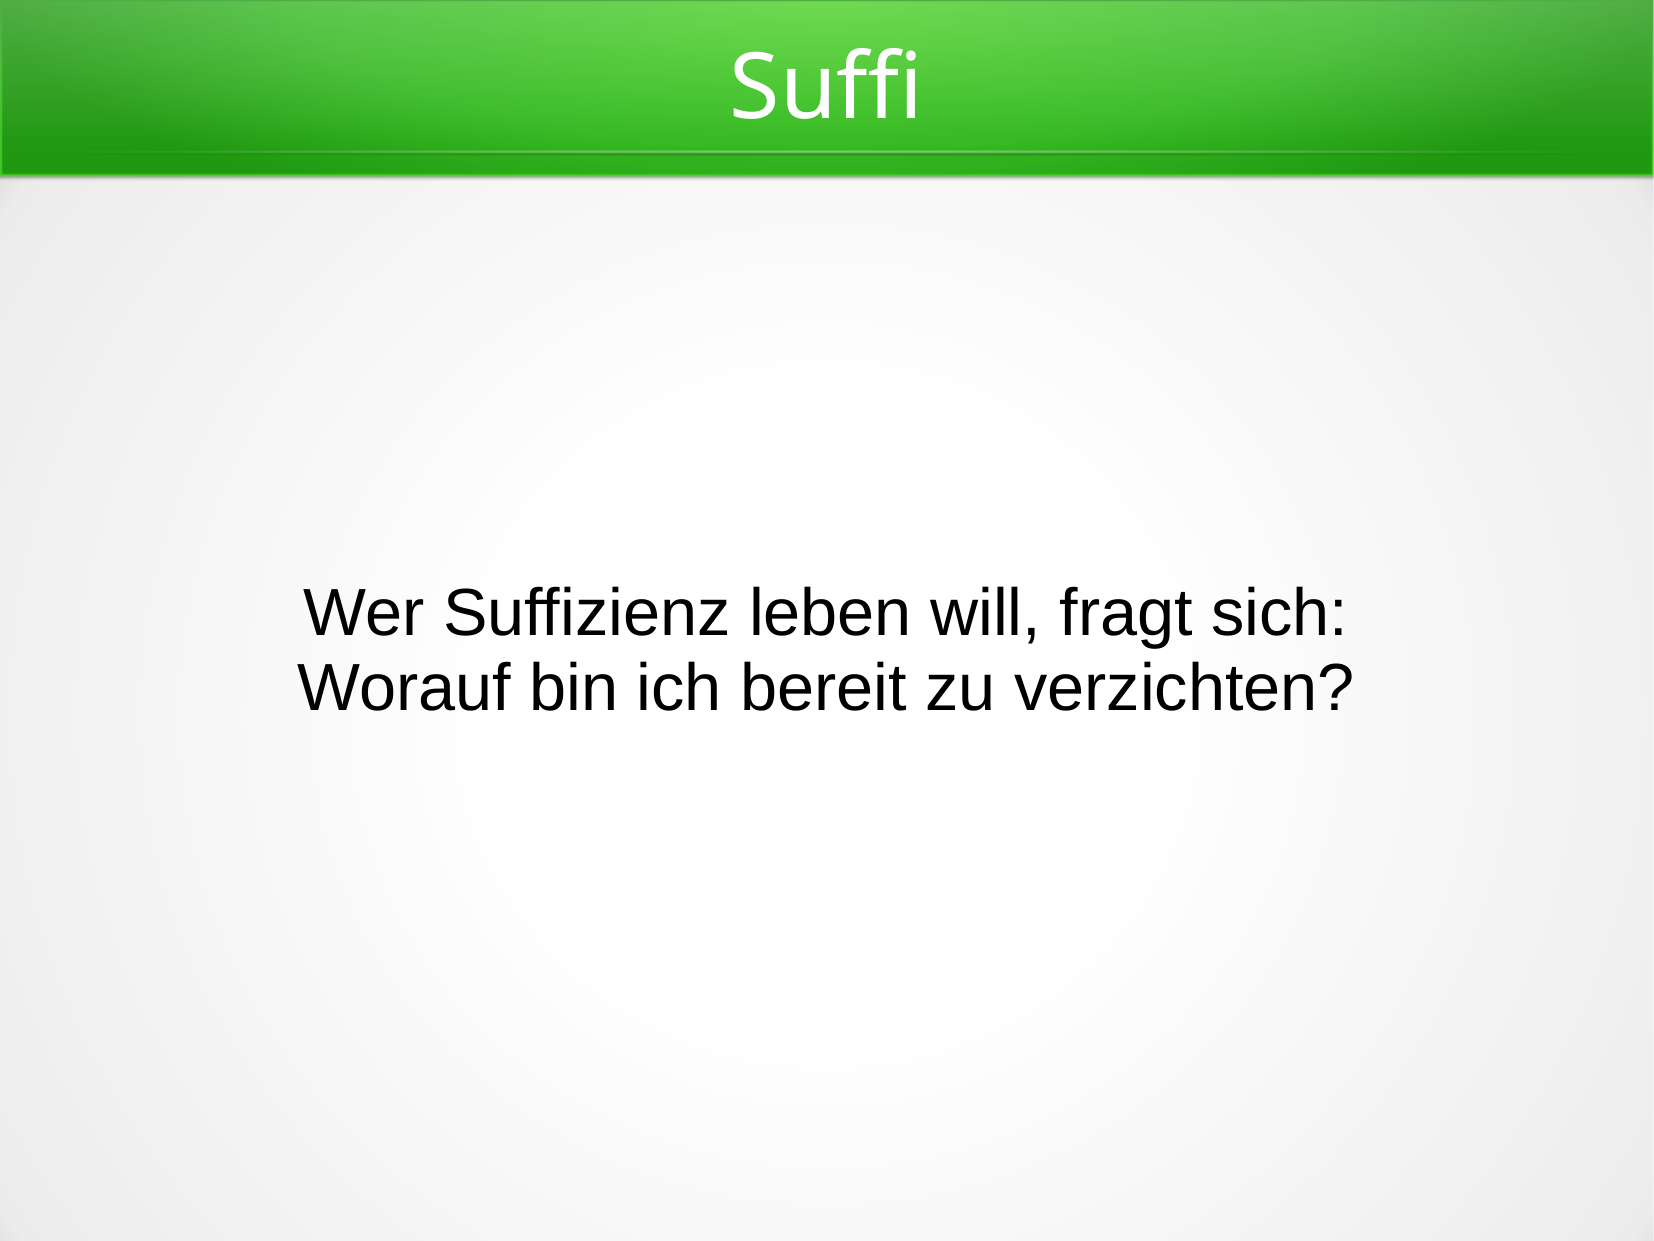

# Suffi
Wer Suffizienz leben will, fragt sich:
Worauf bin ich bereit zu verzichten?